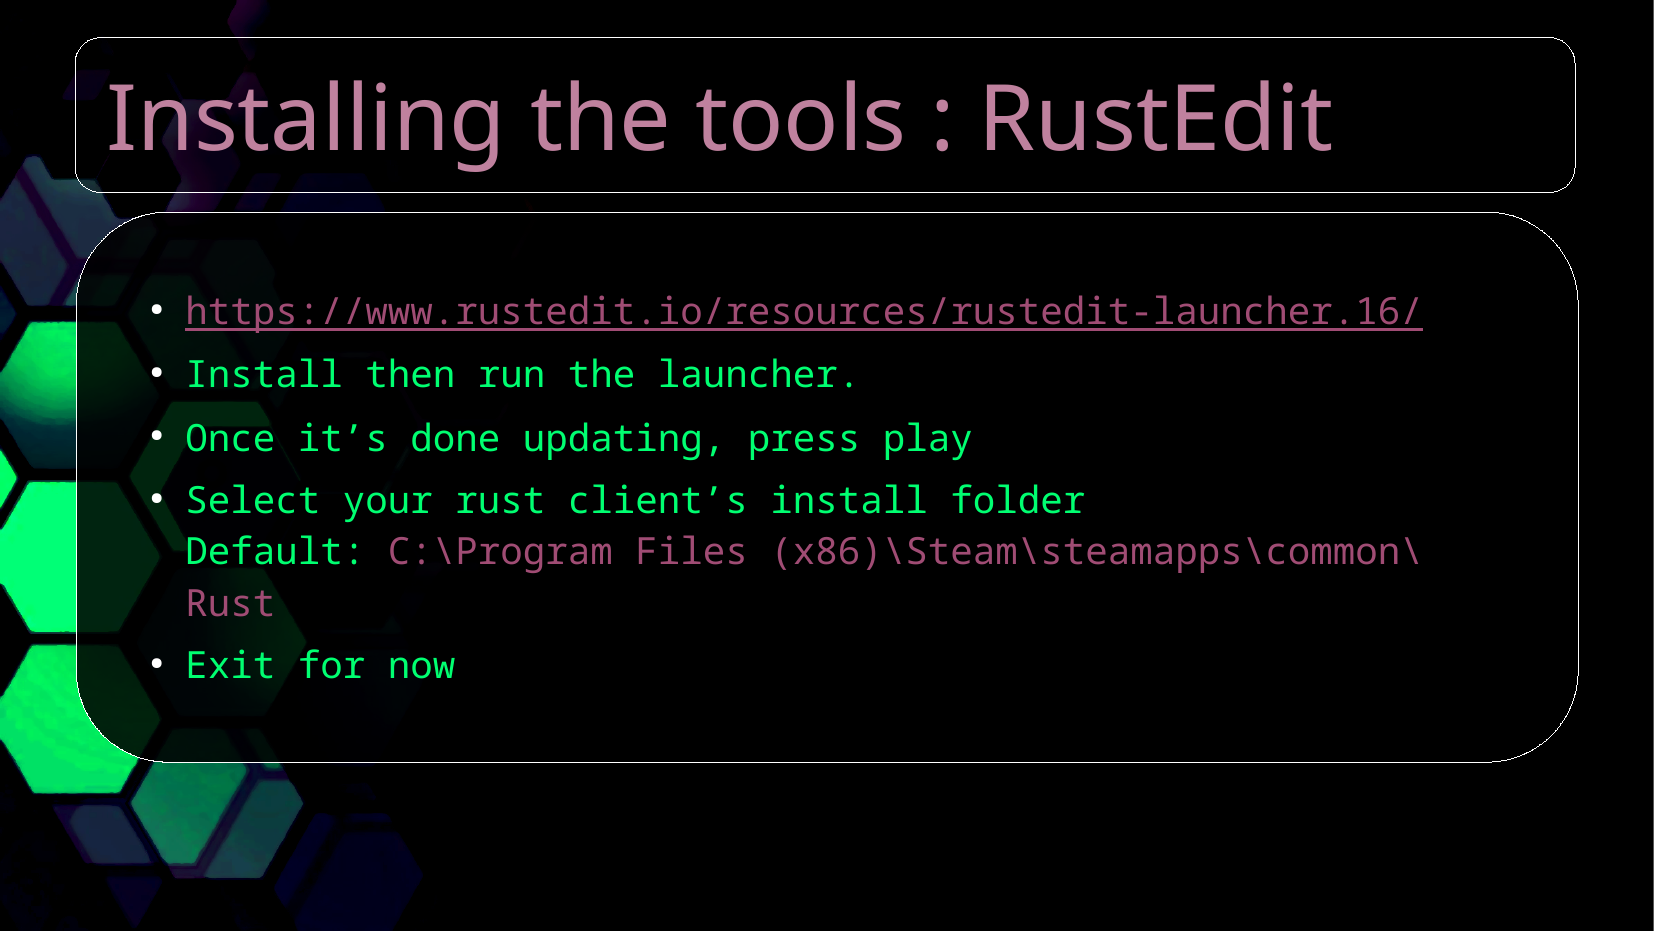

# Installing the tools : RustEdit
https://www.rustedit.io/resources/rustedit-launcher.16/
Install then run the launcher.
Once it’s done updating, press play
Select your rust client’s install folder
Default: C:\Program Files (x86)\Steam\steamapps\common\Rust
Exit for now